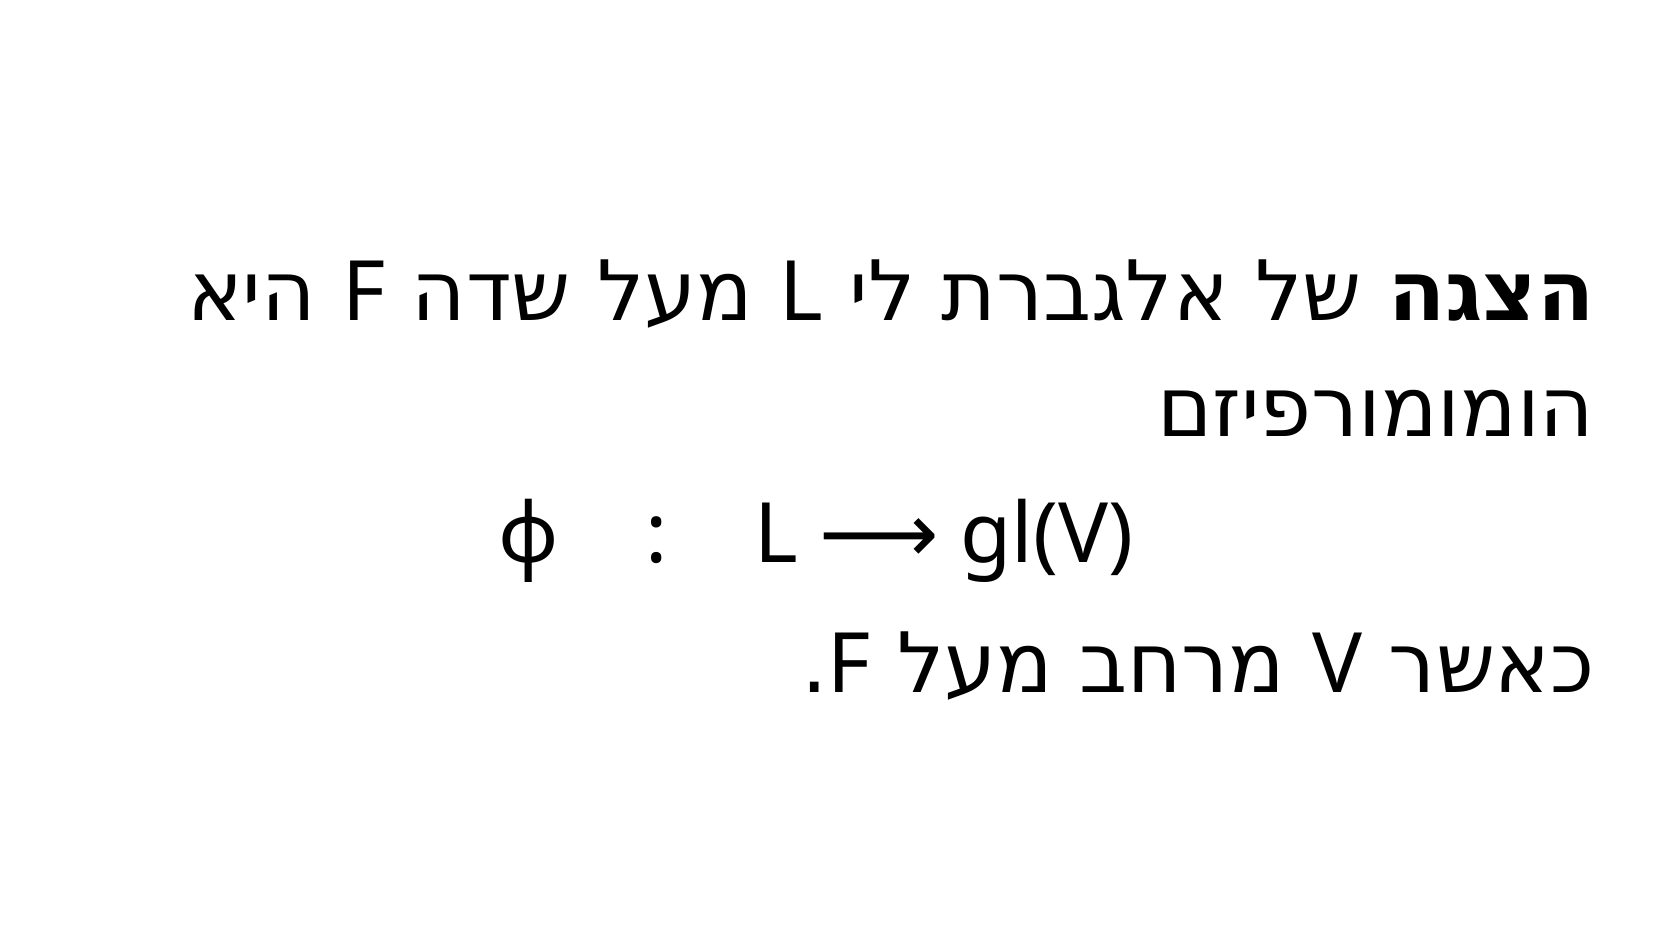

# הצגה של אלגברת לי L מעל שדה F היא הומומורפיזם
ϕ : L ⟶ gl(V)
כאשר V מרחב מעל F.